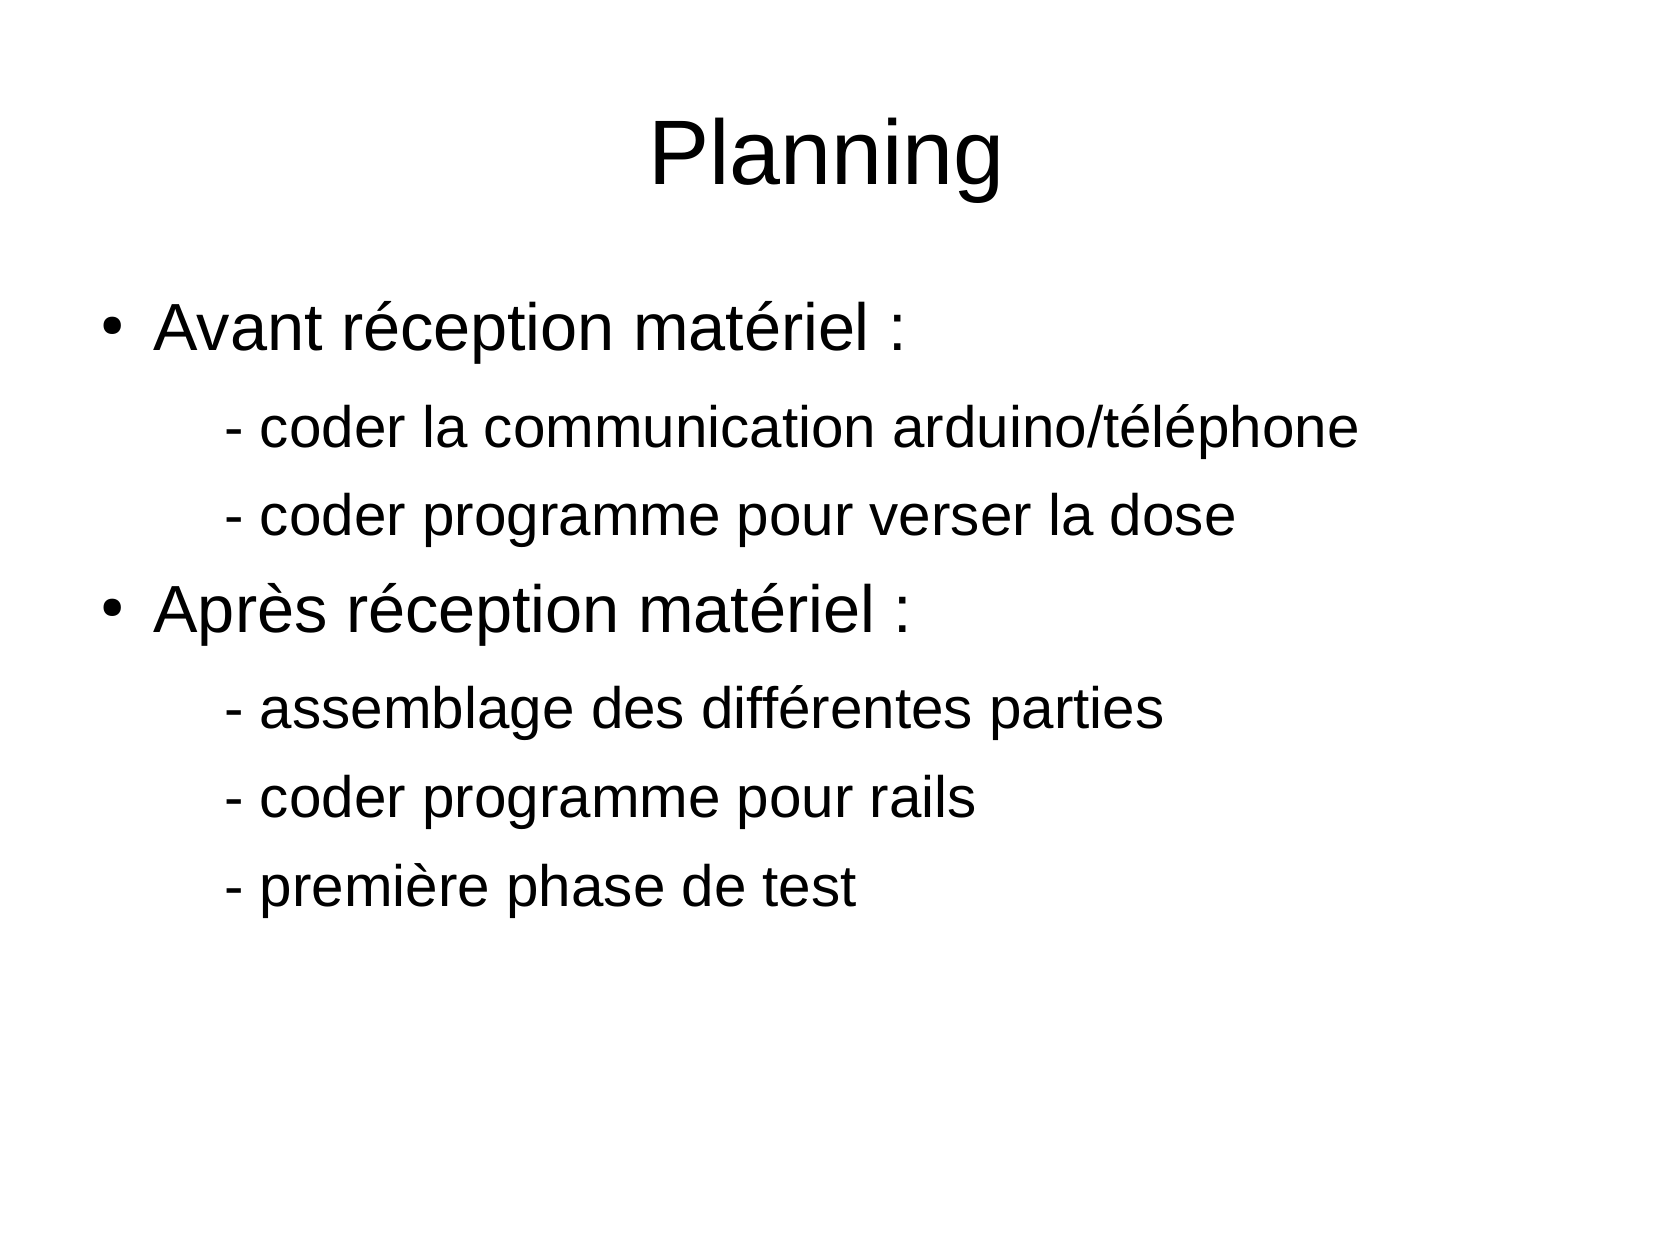

# Planning
Avant réception matériel :
- coder la communication arduino/téléphone
- coder programme pour verser la dose
Après réception matériel :
- assemblage des différentes parties
- coder programme pour rails
- première phase de test